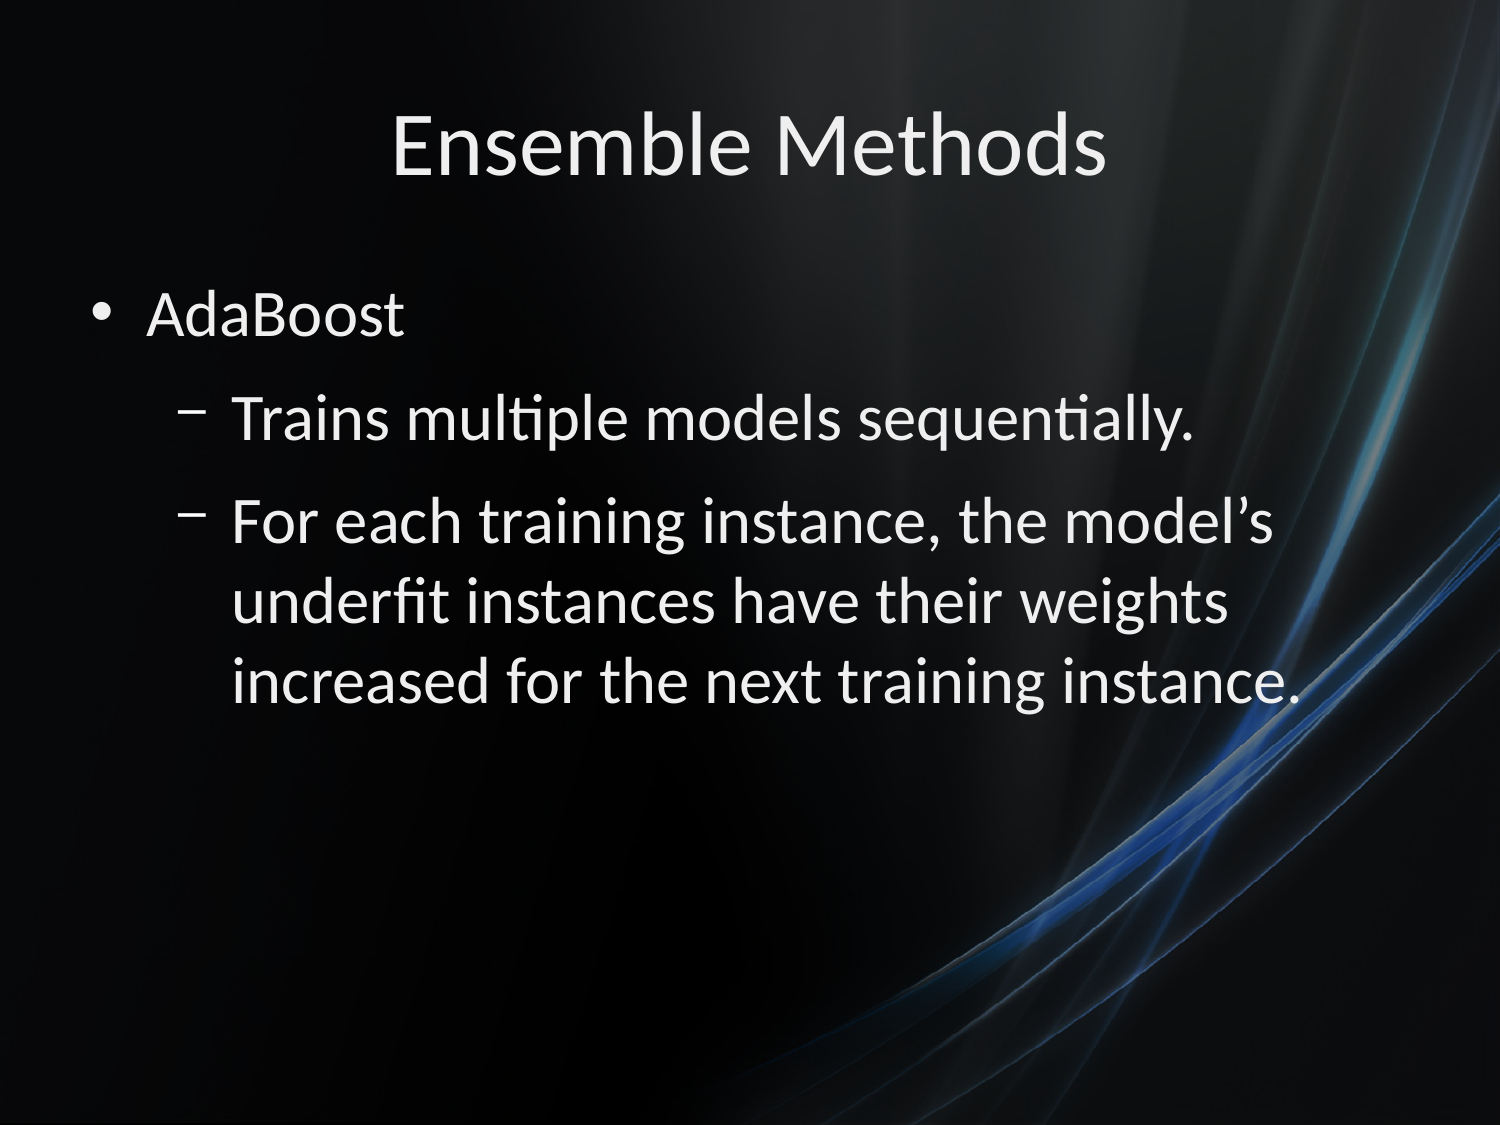

# Ensemble Methods
AdaBoost
Trains multiple models sequentially.
For each training instance, the model’s underfit instances have their weights increased for the next training instance.